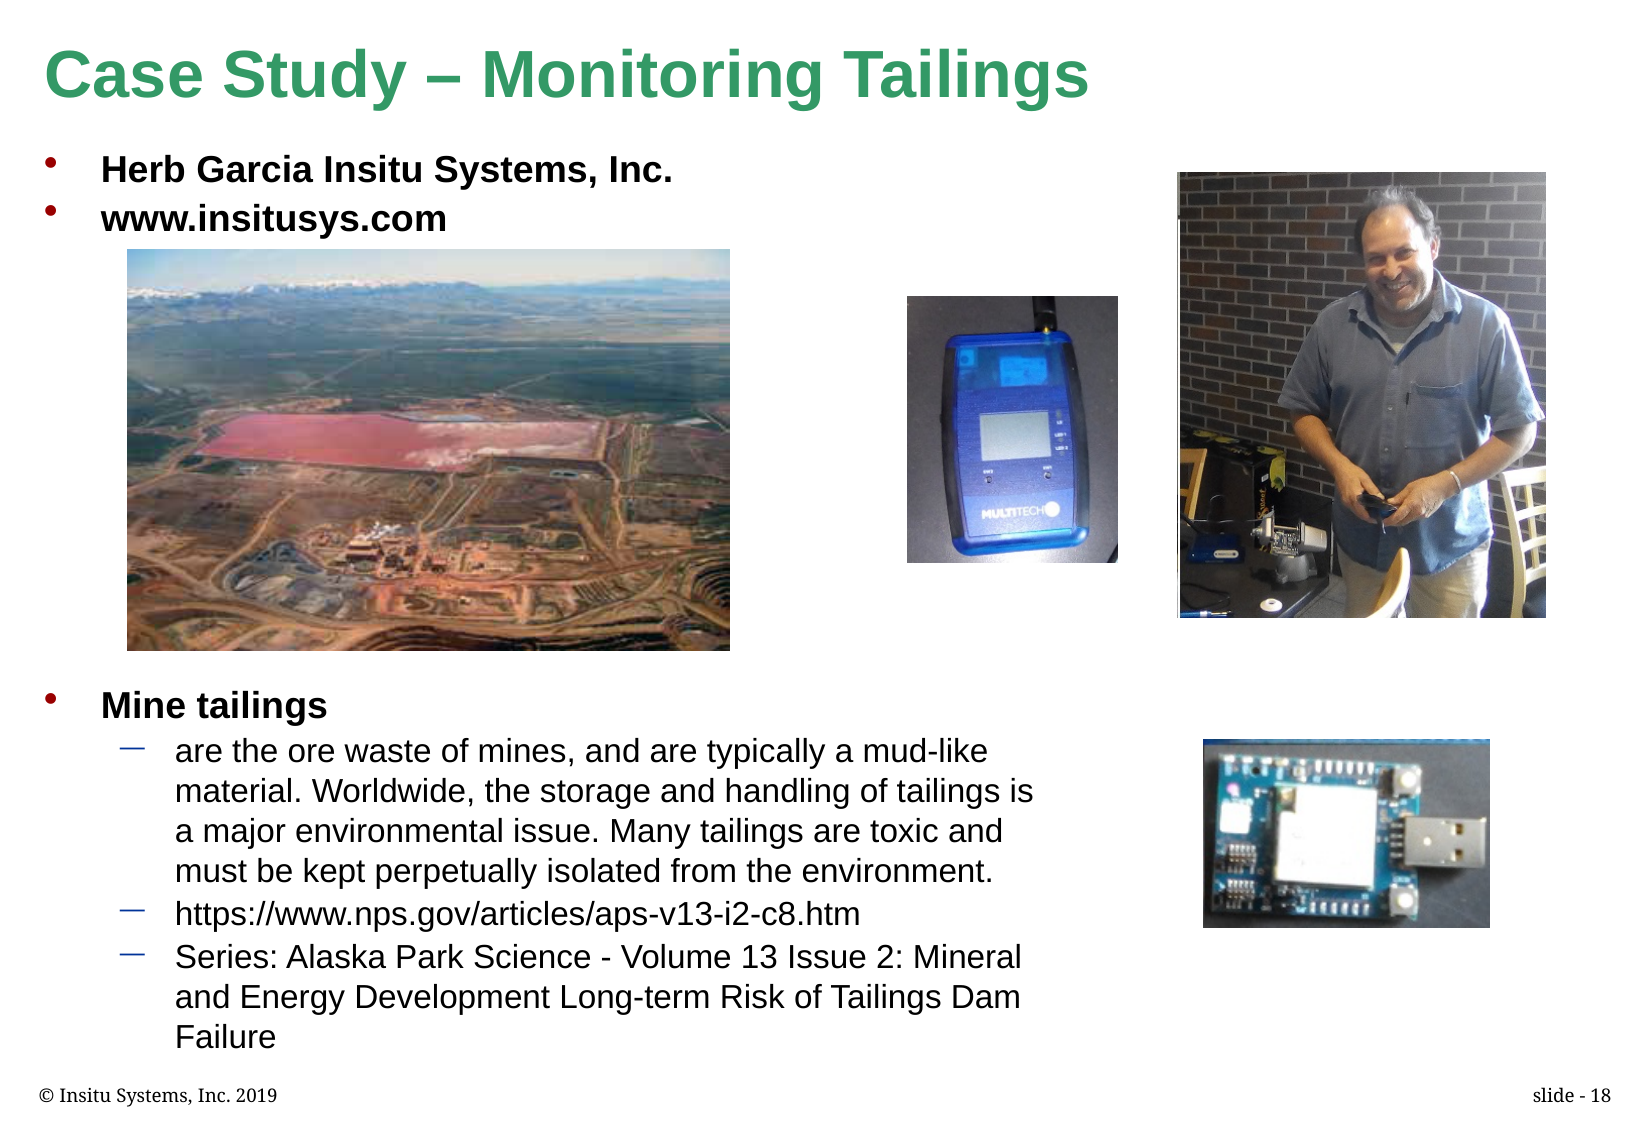

# Case Study – Monitoring Tailings
Herb Garcia Insitu Systems, Inc.
www.insitusys.com
Mine tailings
are the ore waste of mines, and are typically a mud-like material. Worldwide, the storage and handling of tailings is a major environmental issue. Many tailings are toxic and must be kept perpetually isolated from the environment.
https://www.nps.gov/articles/aps-v13-i2-c8.htm
Series: Alaska Park Science - Volume 13 Issue 2: Mineral and Energy Development Long-term Risk of Tailings Dam Failure